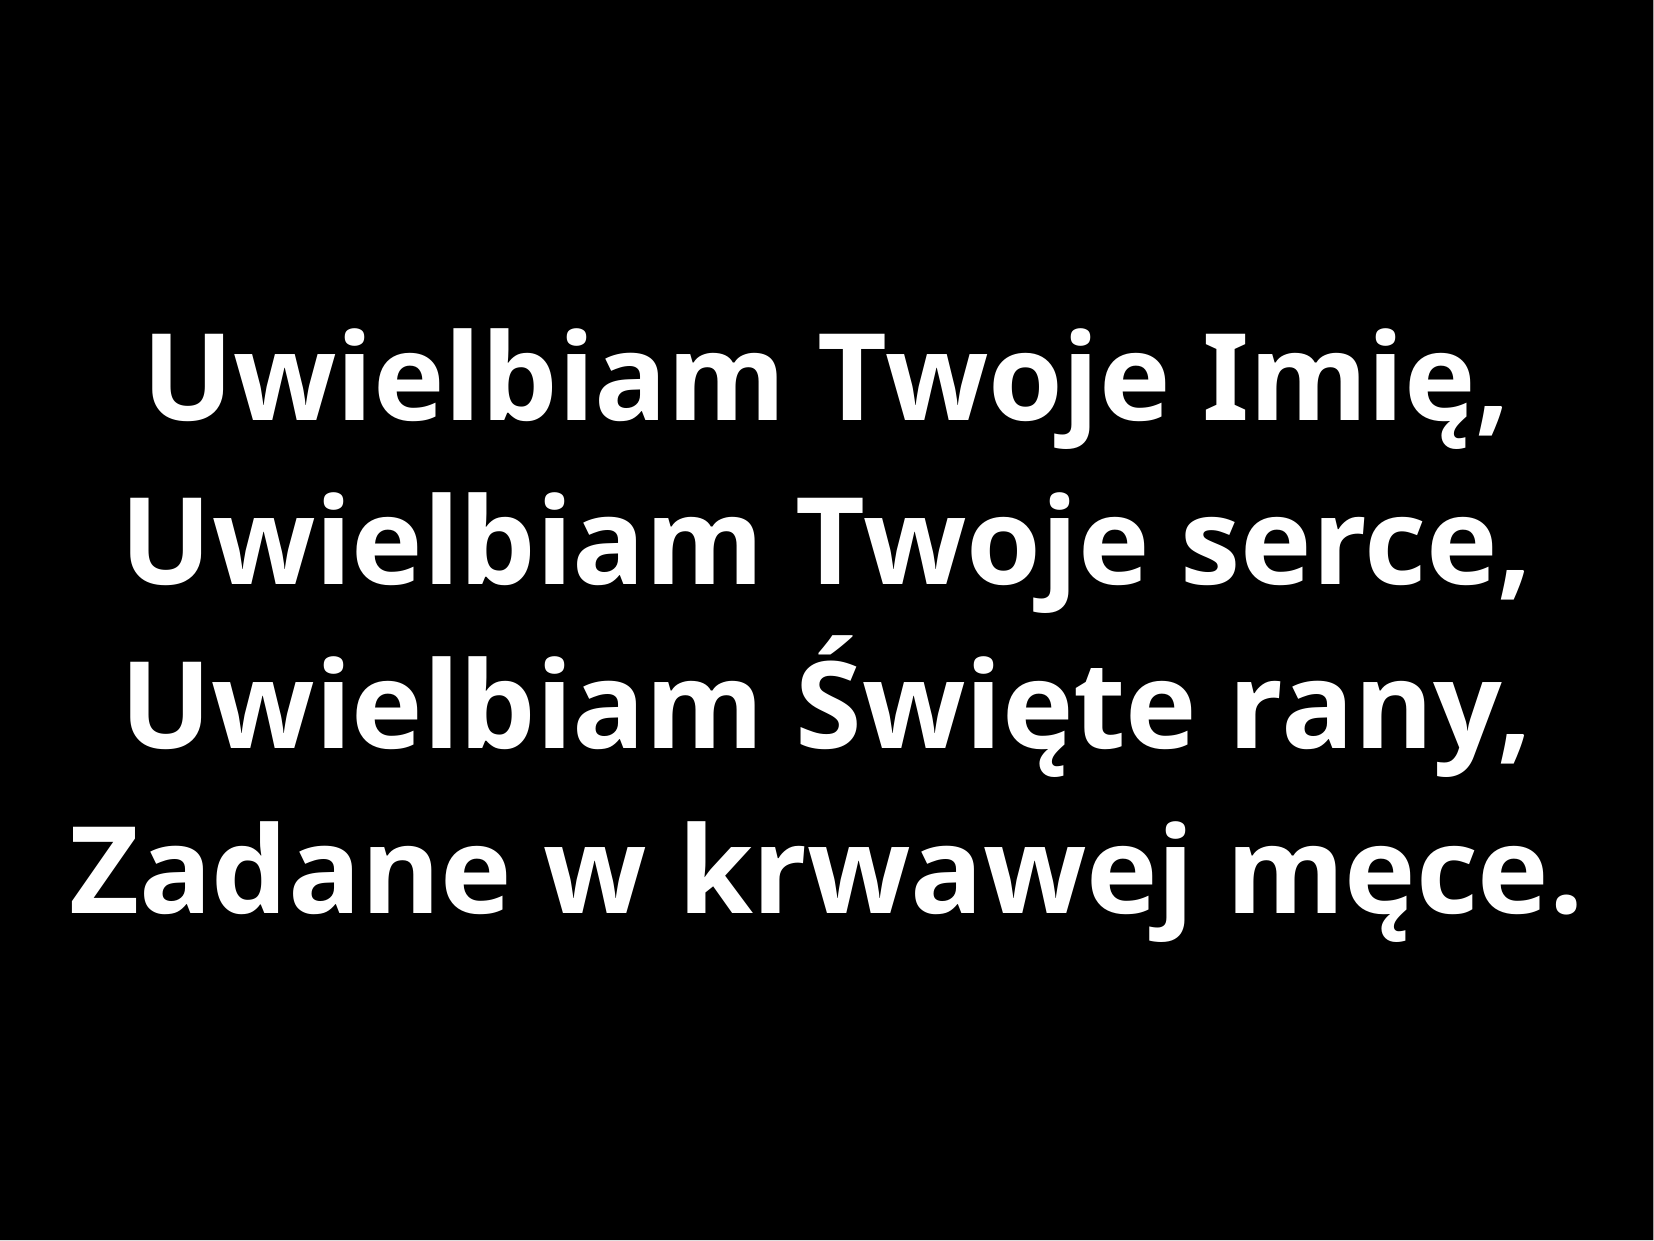

# Uwielbiam Twoje Imię, Uwielbiam Twoje serce, Uwielbiam Święte rany, Zadane w krwawej męce.